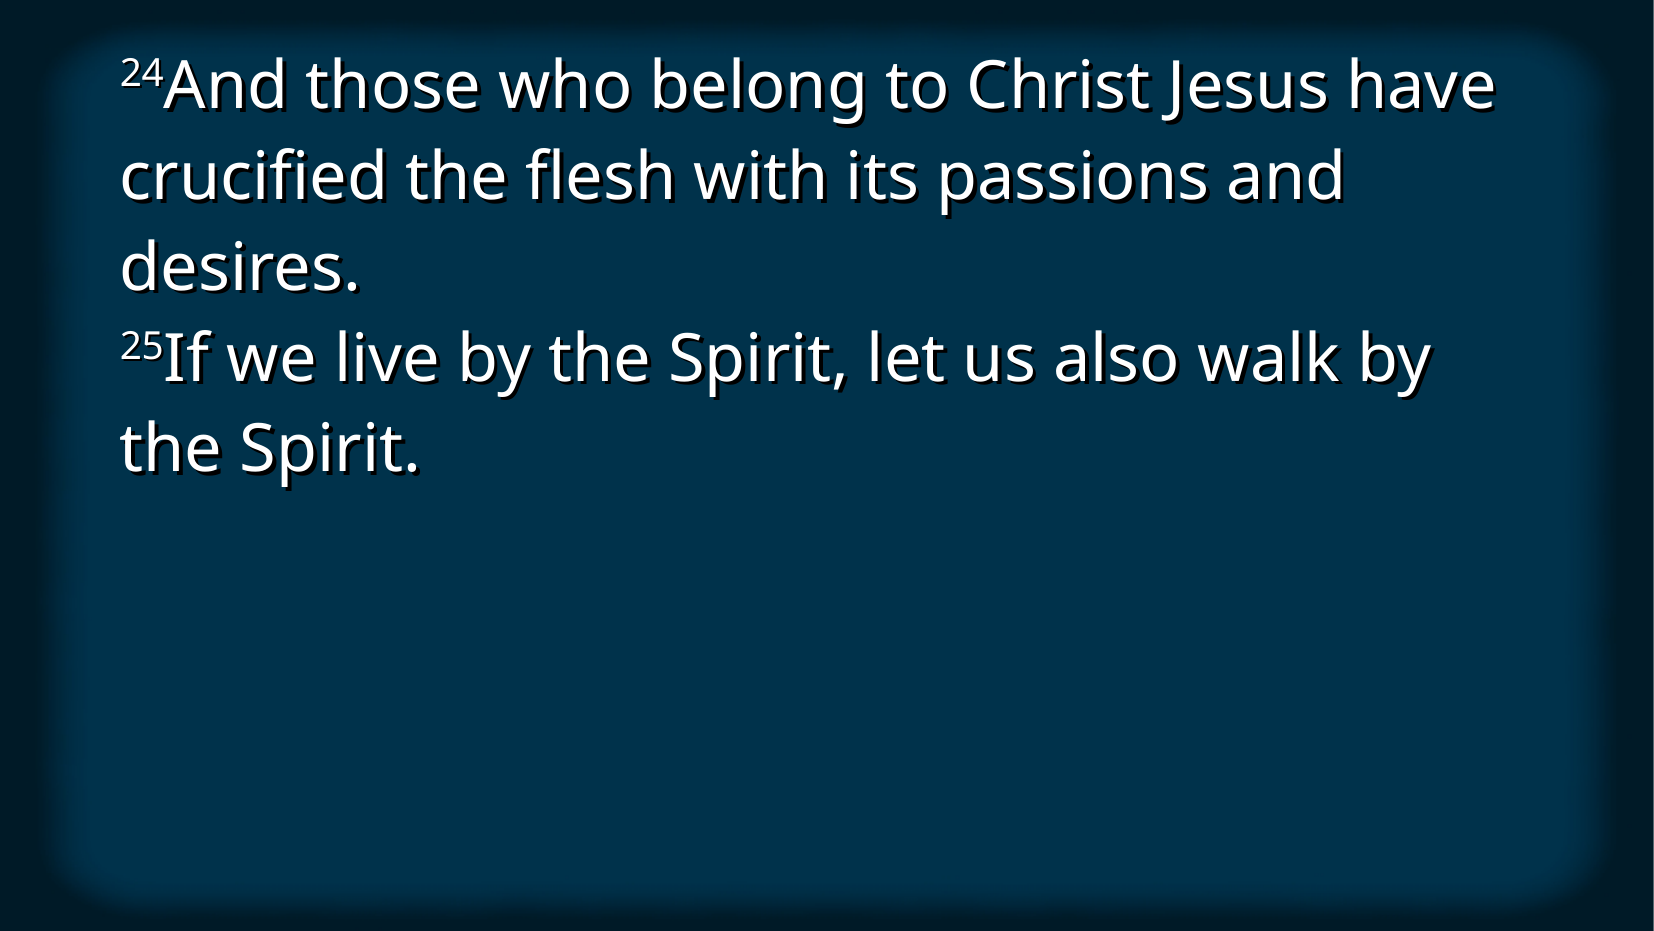

24And those who belong to Christ Jesus have crucified the flesh with its passions and desires.
25If we live by the Spirit, let us also walk by the Spirit.